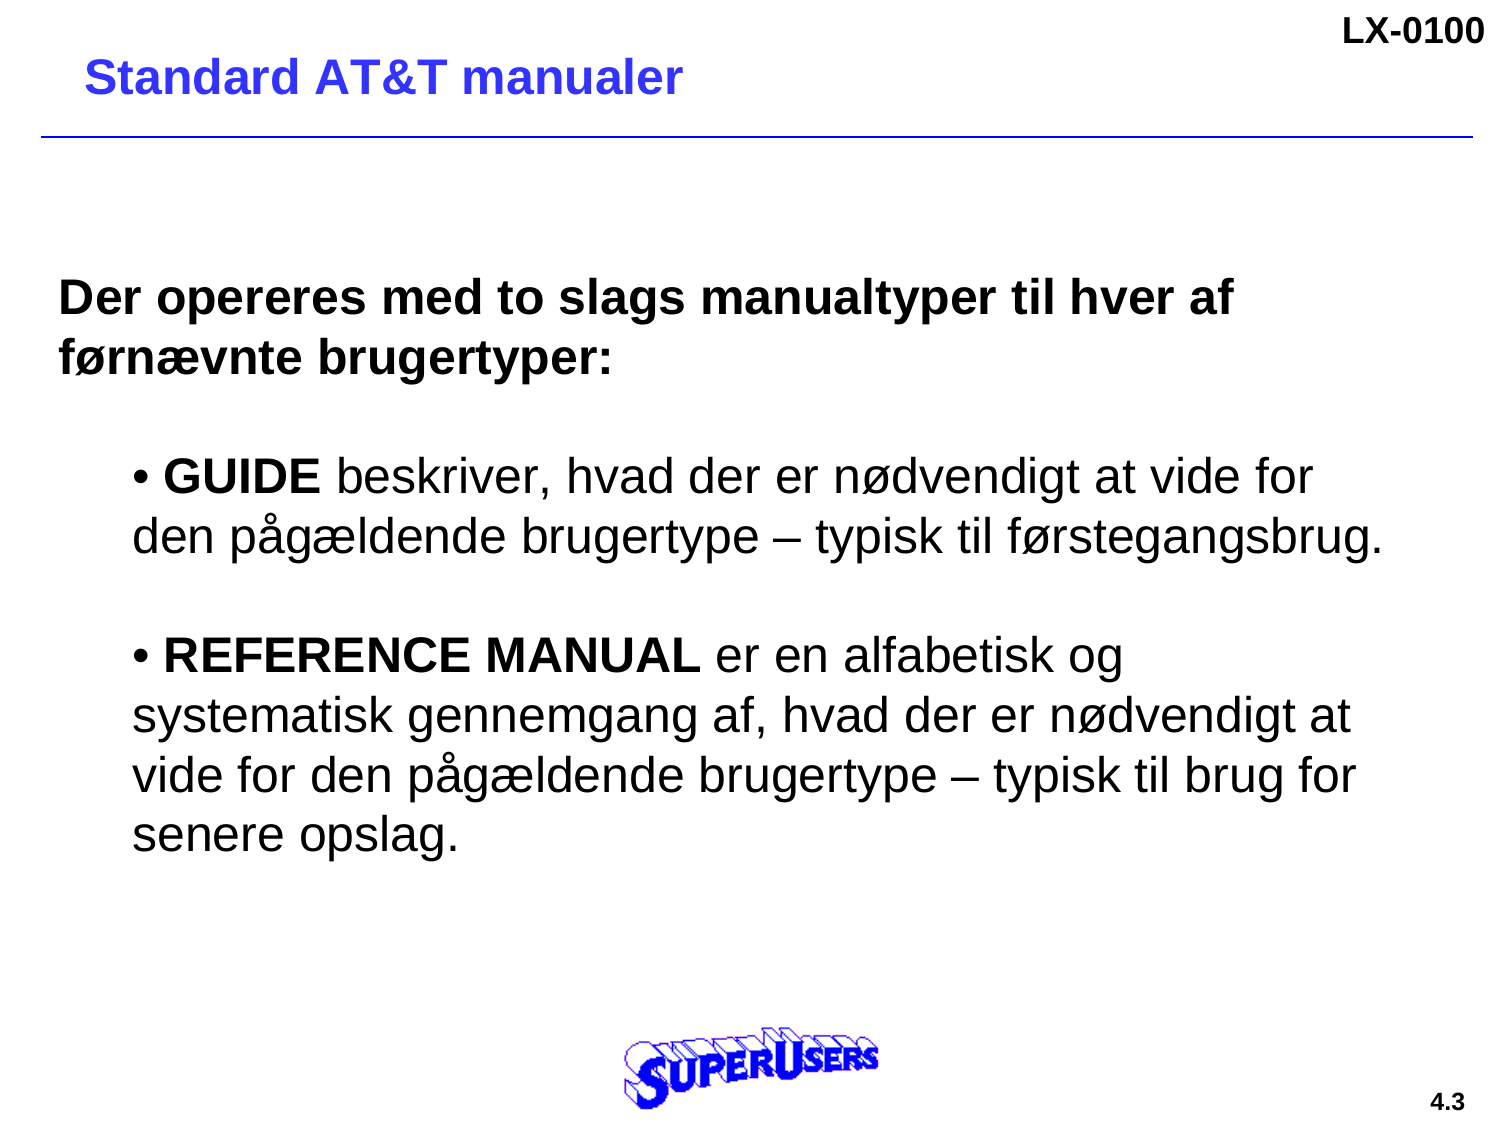

# Standard AT&T manualer
Der opereres med to slags manualtyper til hver af førnævnte brugertyper:
 GUIDE beskriver, hvad der er nødvendigt at vide for den pågældende brugertype – typisk til førstegangsbrug.
 REFERENCE MANUAL er en alfabetisk og systematisk gennemgang af, hvad der er nødvendigt at vide for den pågældende brugertype – typisk til brug for senere opslag.